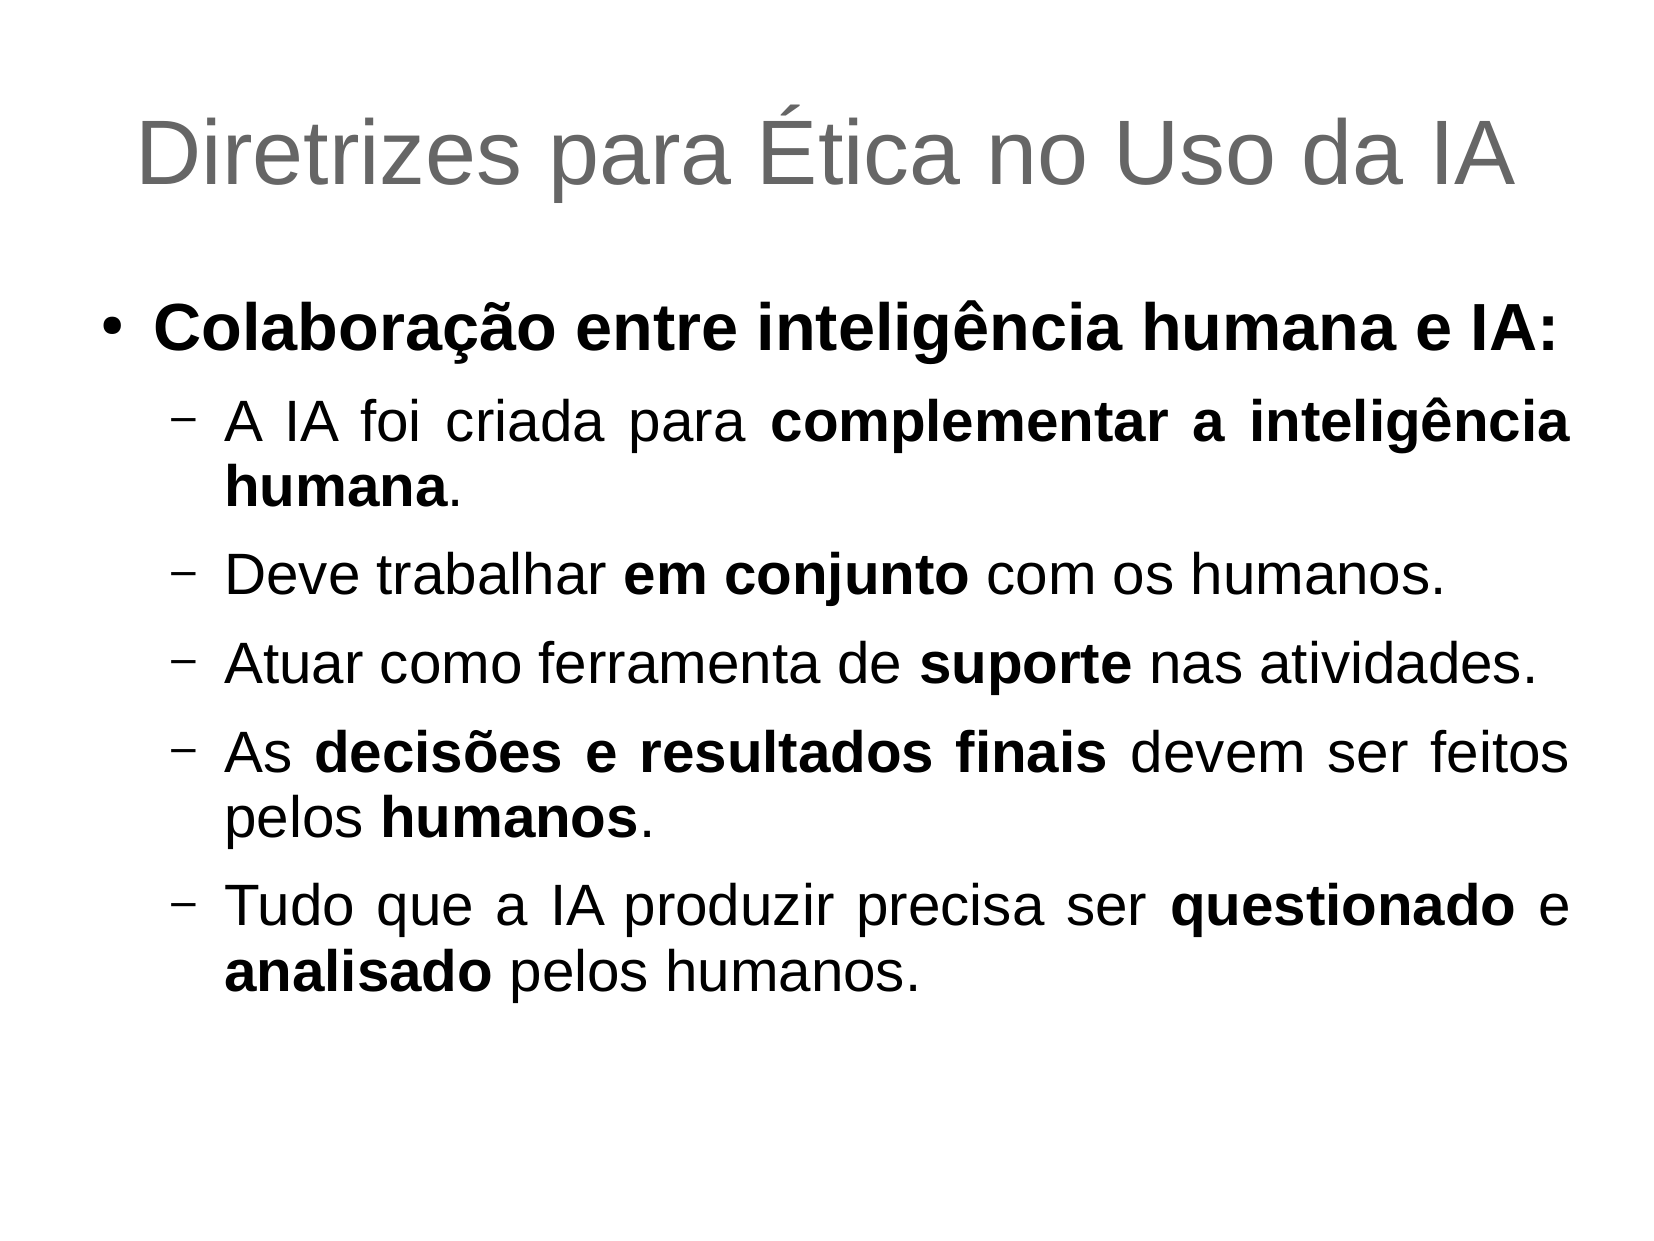

# Diretrizes para Ética no Uso da IA
Colaboração entre inteligência humana e IA:
A IA foi criada para complementar a inteligência humana.
Deve trabalhar em conjunto com os humanos.
Atuar como ferramenta de suporte nas atividades.
As decisões e resultados finais devem ser feitos pelos humanos.
Tudo que a IA produzir precisa ser questionado e analisado pelos humanos.